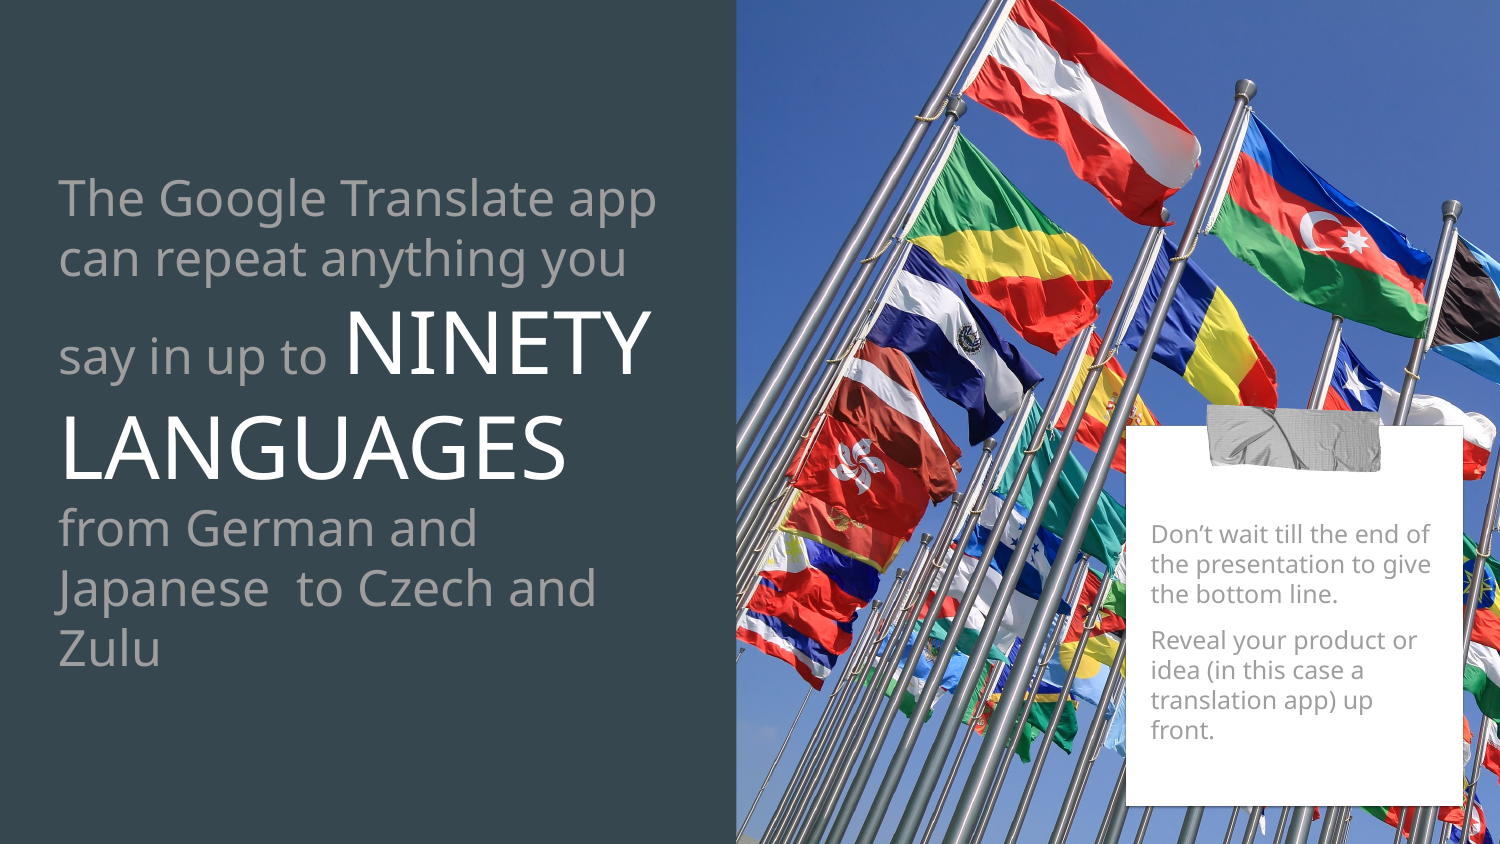

# The Google Translate app can repeat anything you say in up to NINETY LANGUAGES from German and Japanese to Czech and Zulu
Tip
Don’t wait till the end of the presentation to give the bottom line.
Reveal your product or idea (in this case a translation app) up front.